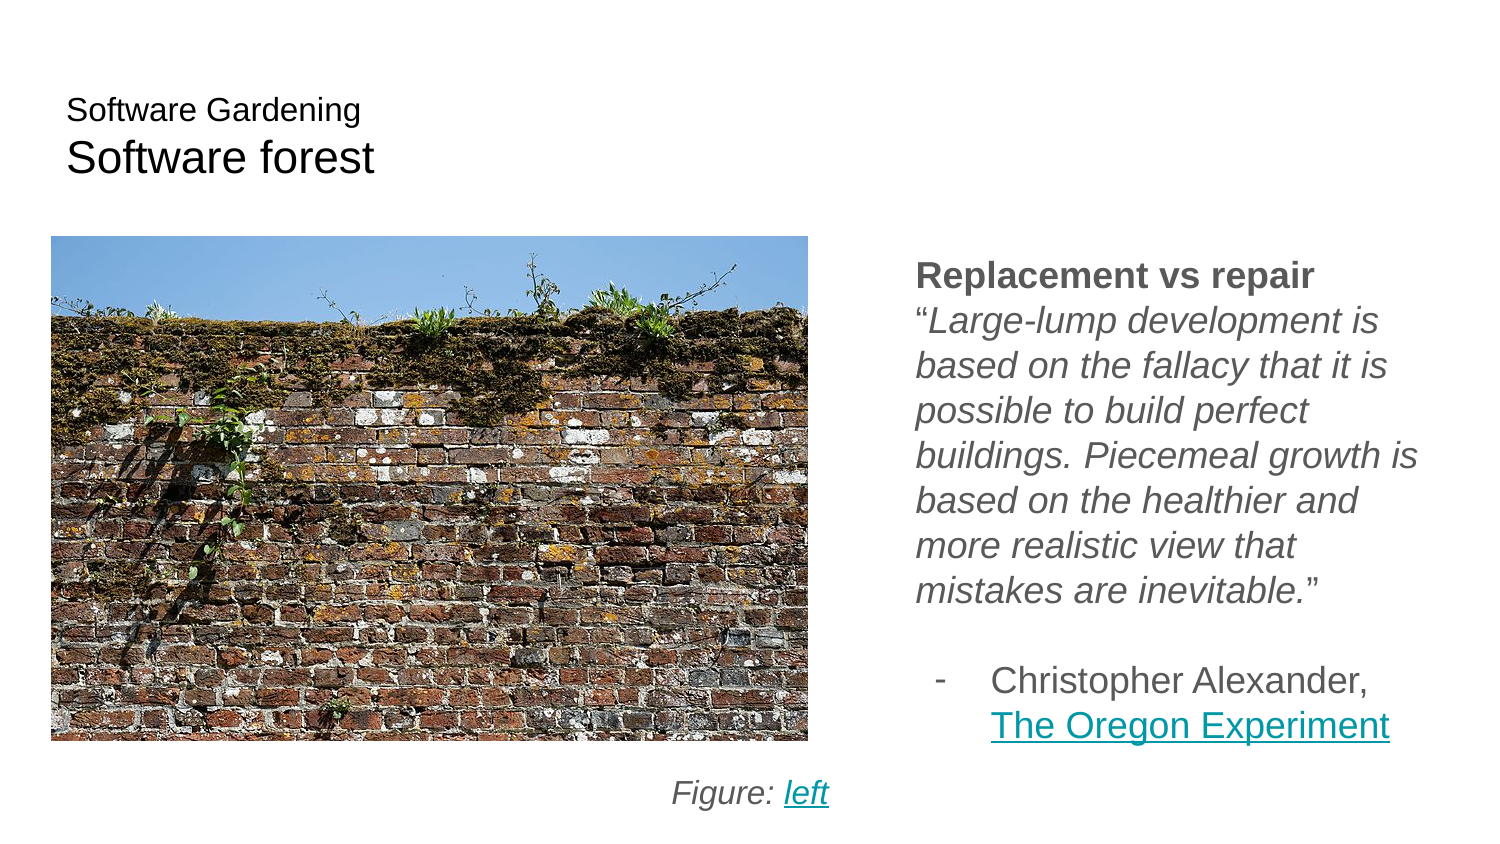

Software Gardening
Software forest
Replacement vs repair
“Large-lump development is based on the fallacy that it is possible to build perfect buildings. Piecemeal growth is based on the healthier and more realistic view that mistakes are inevitable.”
Christopher Alexander, The Oregon Experiment
# Figure: left